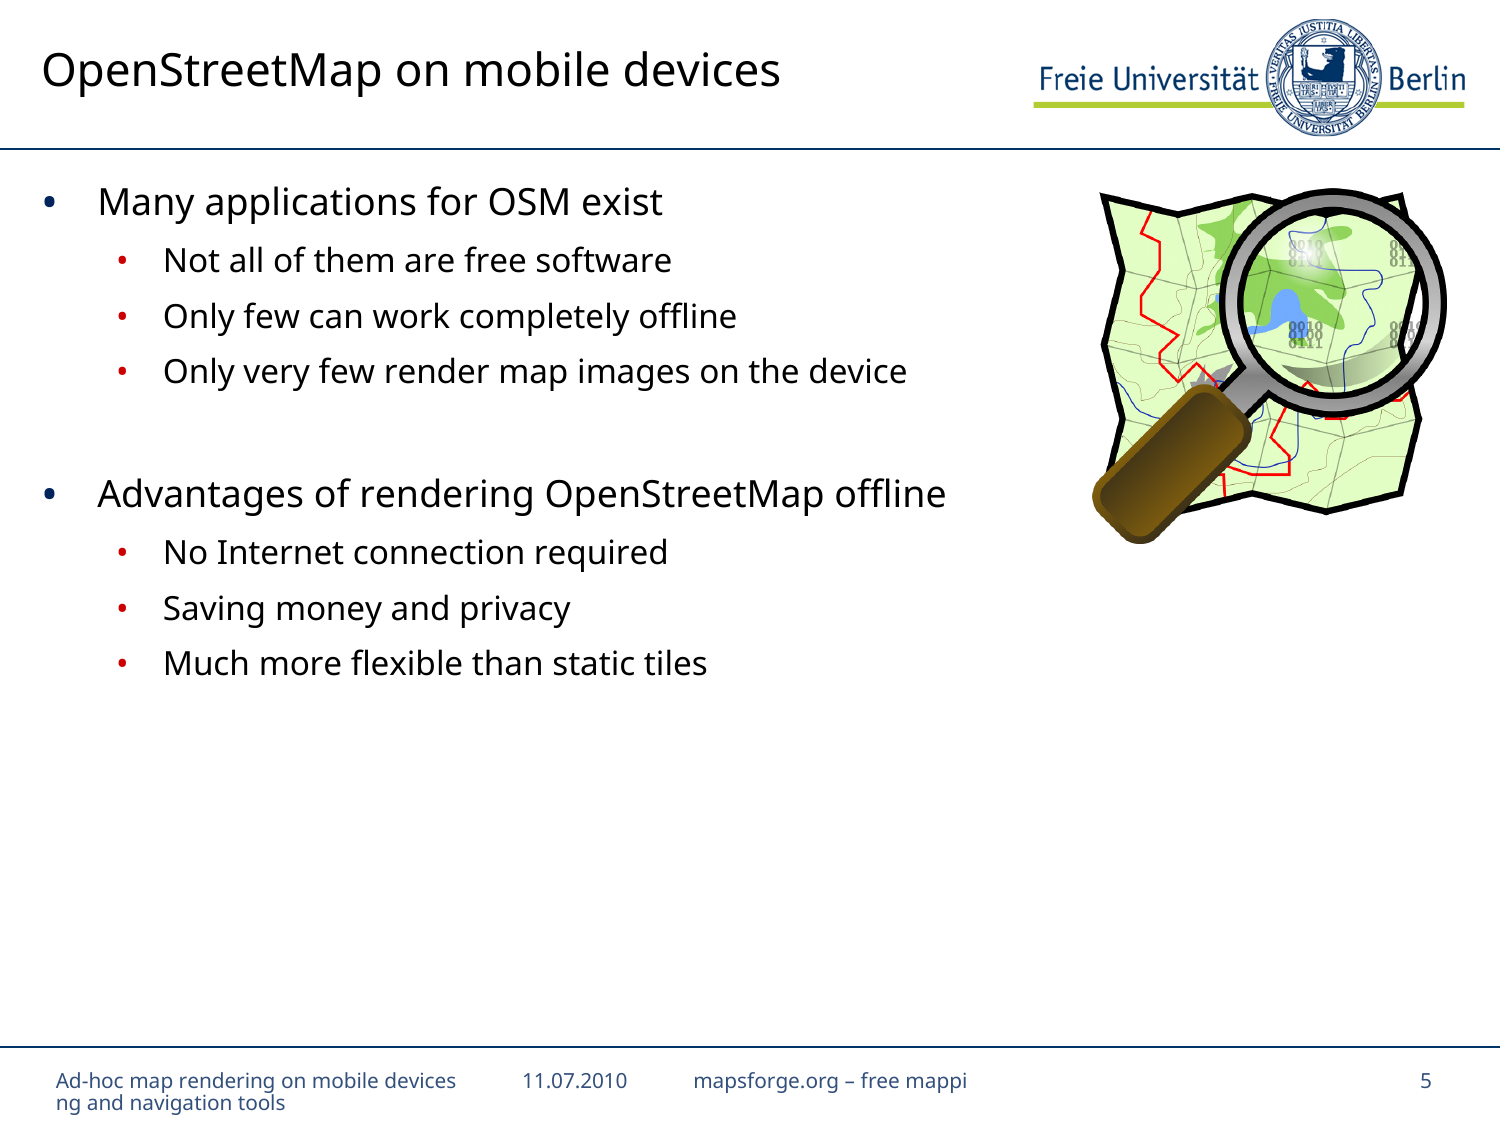

# OpenStreetMap on mobile devices
Many applications for OSM exist
Not all of them are free software
Only few can work completely offline
Only very few render map images on the device
Advantages of rendering OpenStreetMap offline
No Internet connection required
Saving money and privacy
Much more flexible than static tiles
Ad-hoc map rendering on mobile devices 11.07.2010 mapsforge.org – free mapping and navigation tools
5